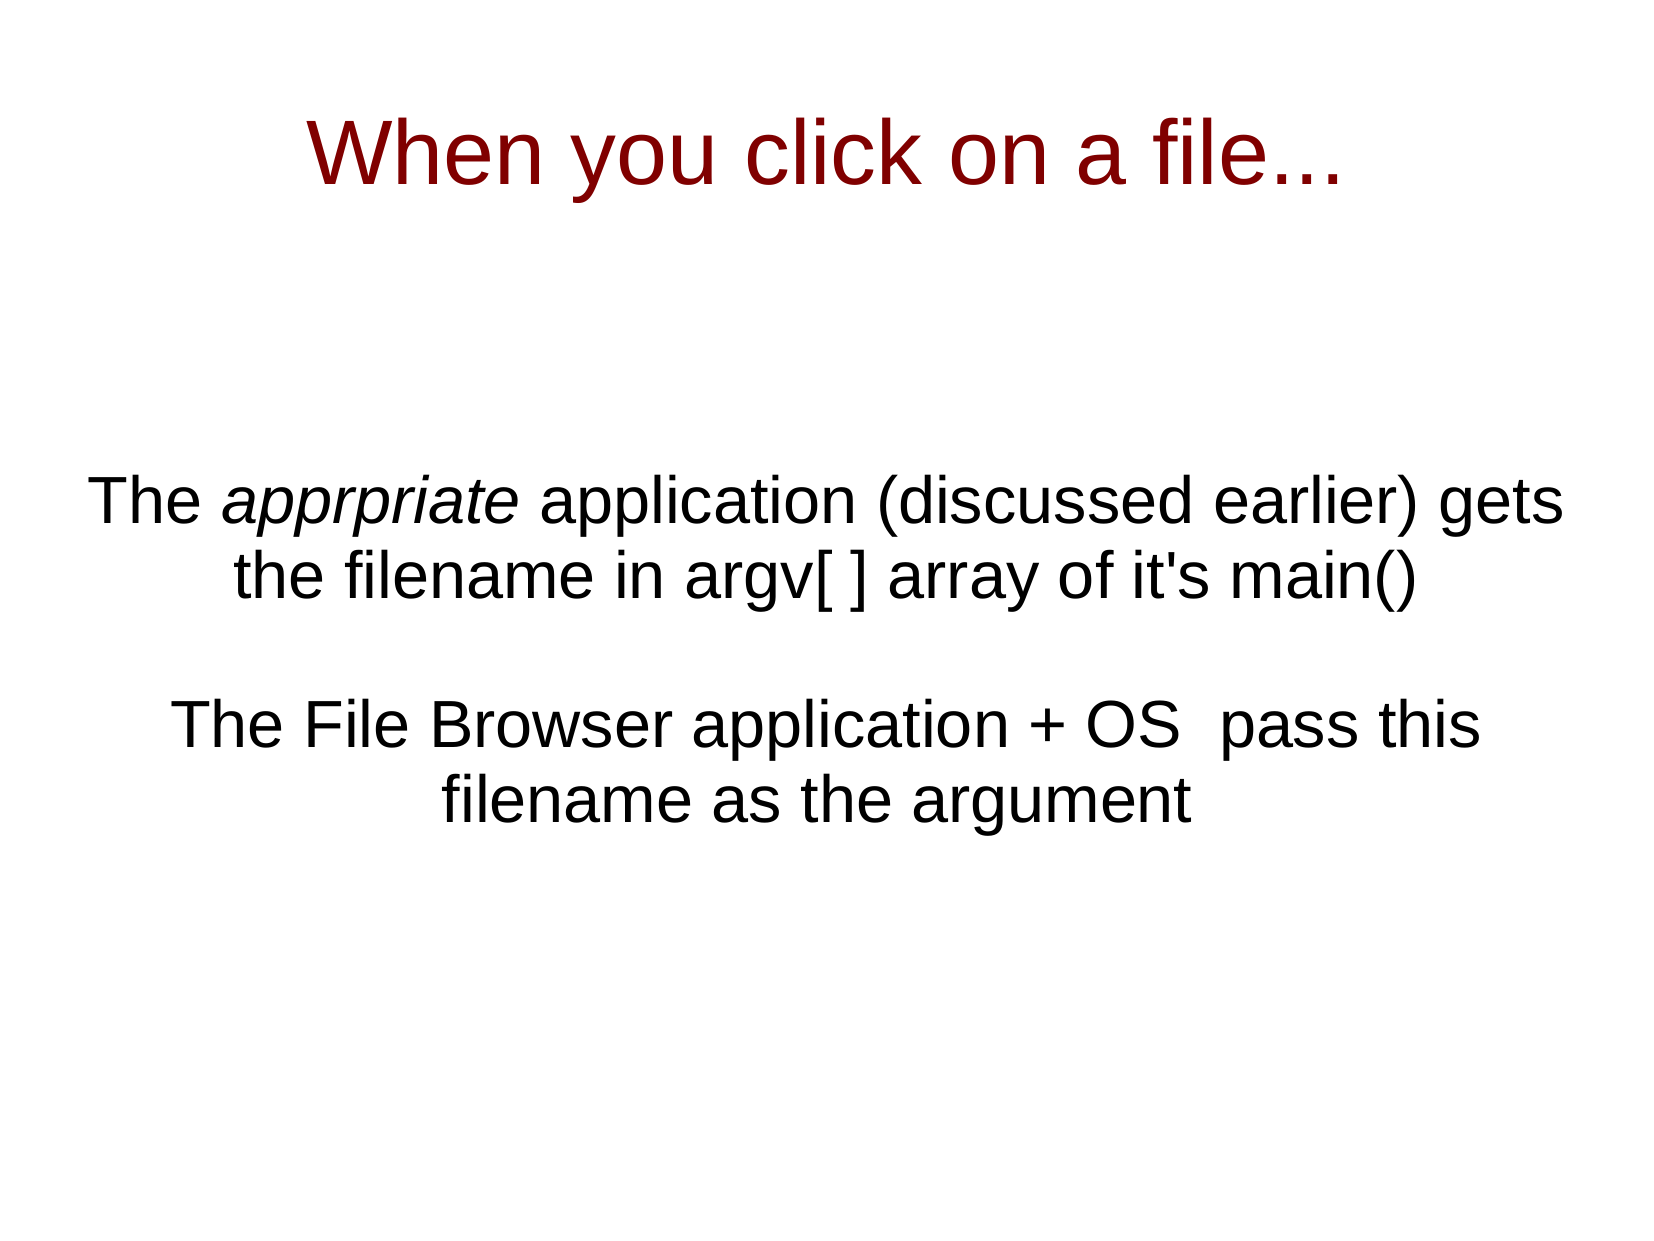

# When you click on a file...
The apprpriate application (discussed earlier) gets the filename in argv[ ] array of it's main()
The File Browser application + OS pass this filename as the argument